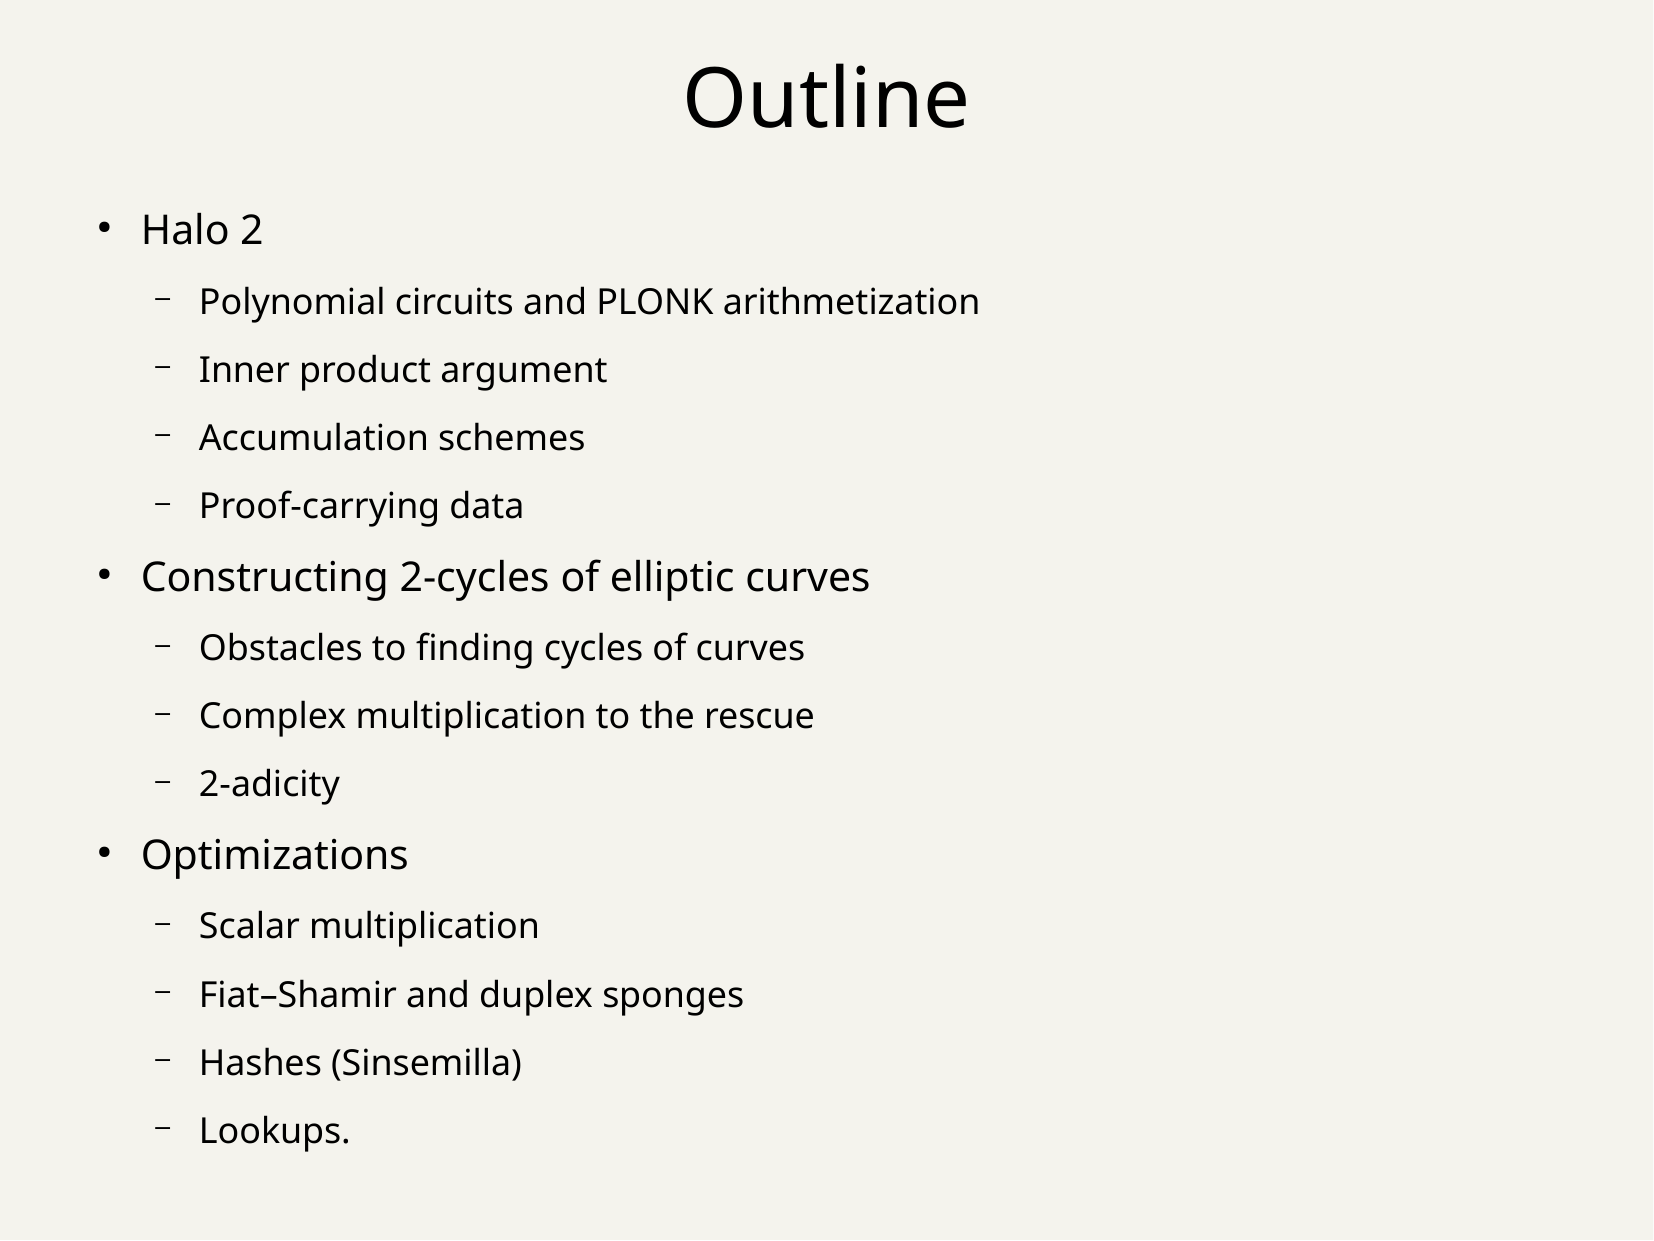

# Outline
Halo 2
Polynomial circuits and PLONK arithmetization
Inner product argument
Accumulation schemes
Proof-carrying data
Constructing 2-cycles of elliptic curves
Obstacles to finding cycles of curves
Complex multiplication to the rescue
2-adicity
Optimizations
Scalar multiplication
Fiat–Shamir and duplex sponges
Hashes (Sinsemilla)
Lookups.